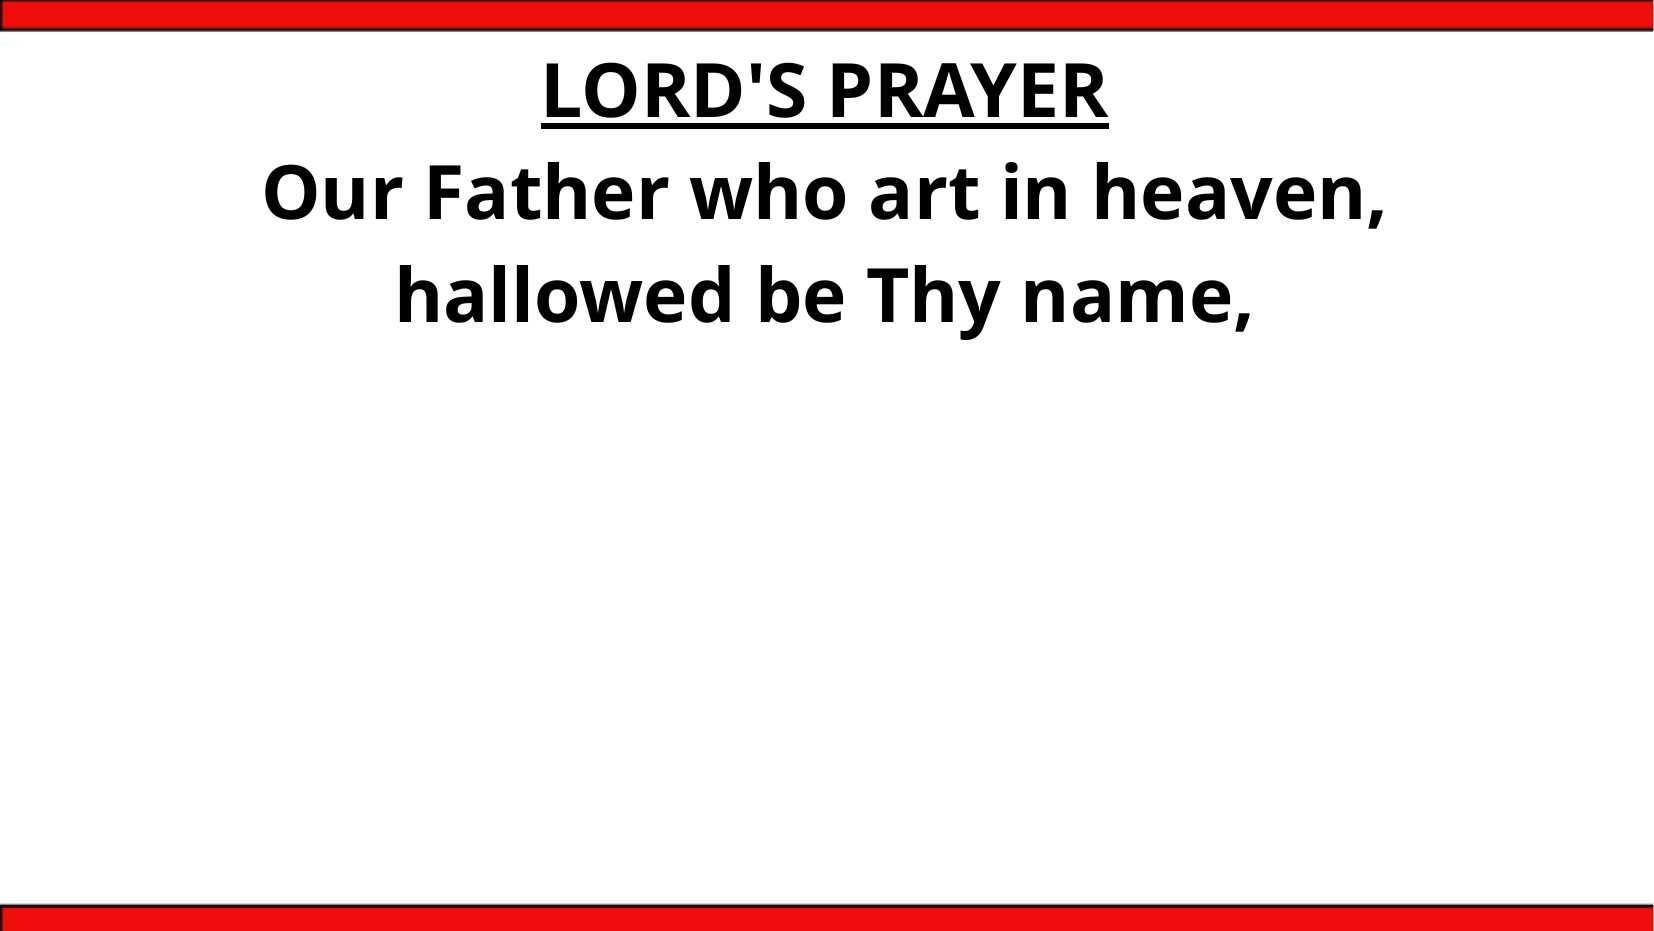

LORD'S PRAYER
Our Father who art in heaven,
hallowed be Thy name,